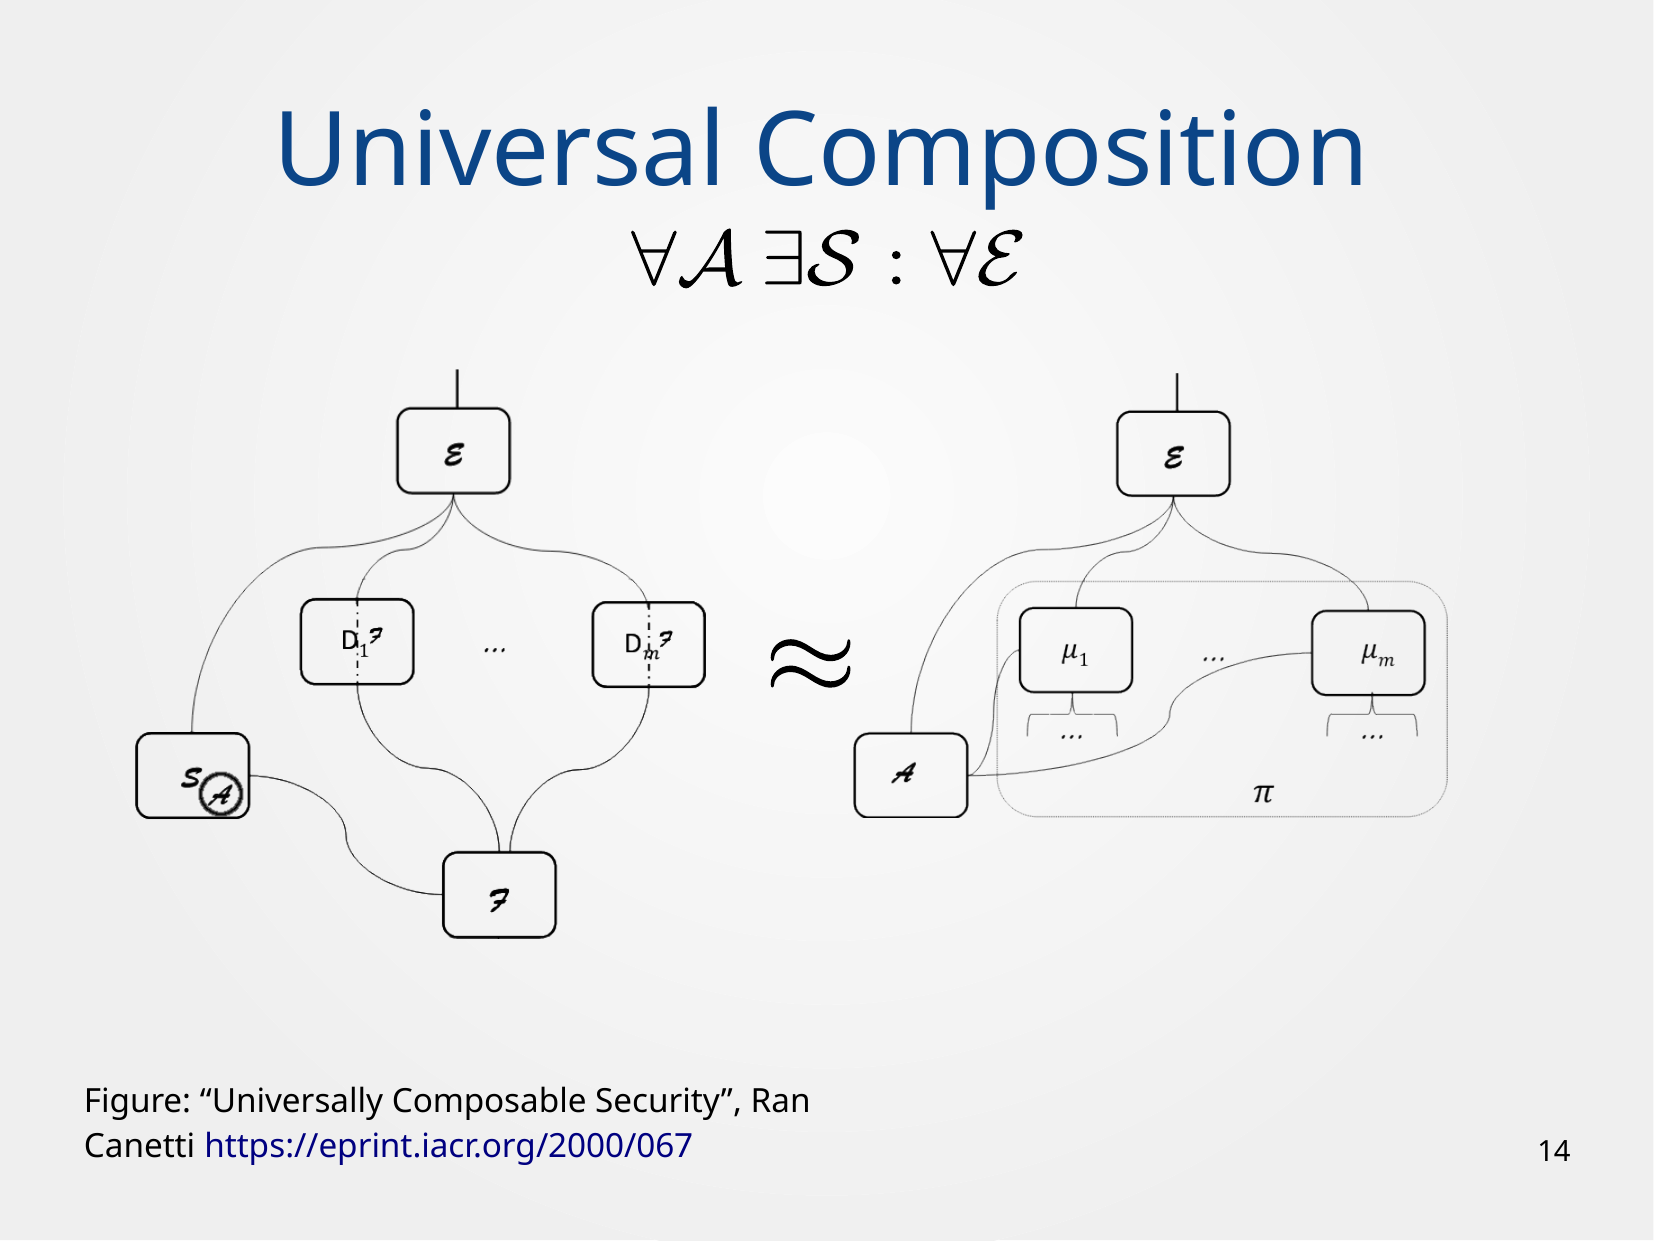

# Universal Composition
Figure: “Universally Composable Security”, Ran Canetti https://eprint.iacr.org/2000/067
14